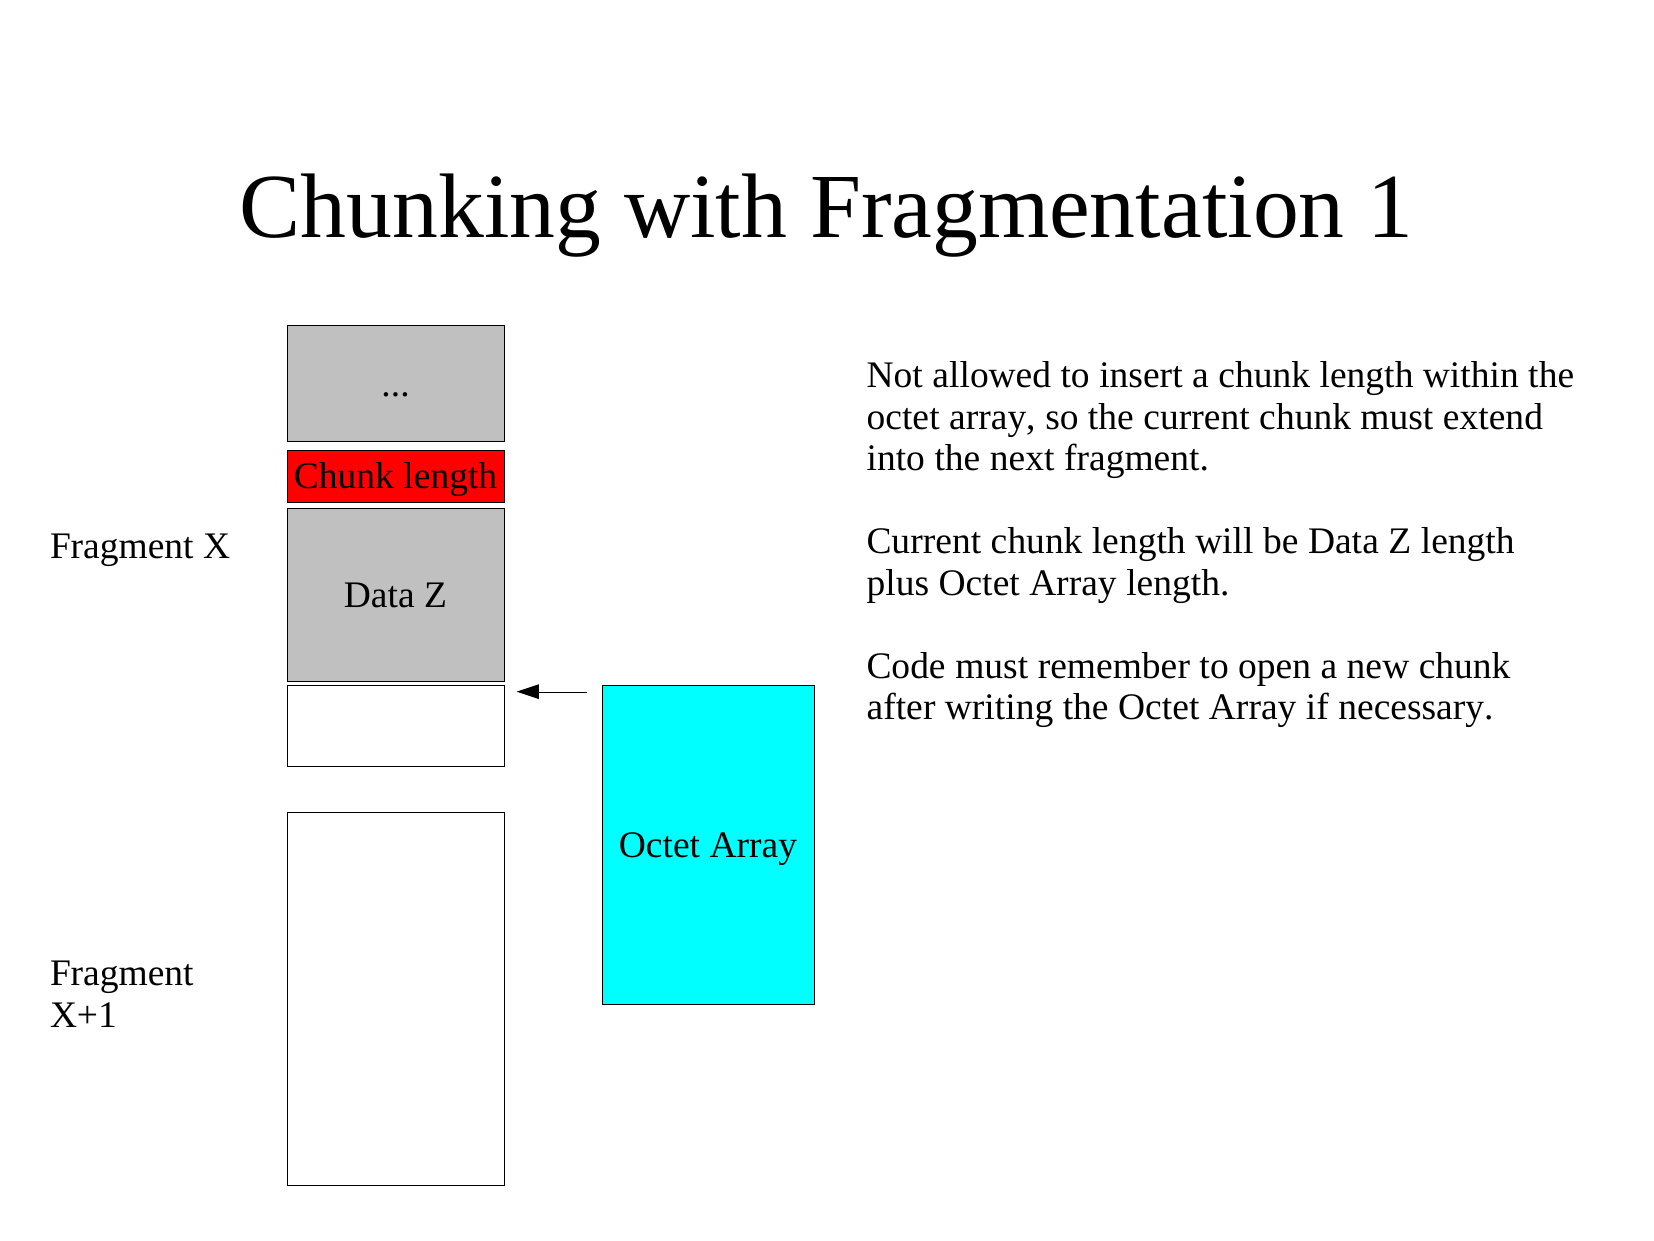

# Chunking with Fragmentation 1
...
Chunk length
Data Z
Fragment X
Octet Array
Fragment X+1
Not allowed to insert a chunk length within the octet array, so the current chunk must extend into the next fragment.
Current chunk length will be Data Z length plus Octet Array length.
Code must remember to open a new chunk after writing the Octet Array if necessary.